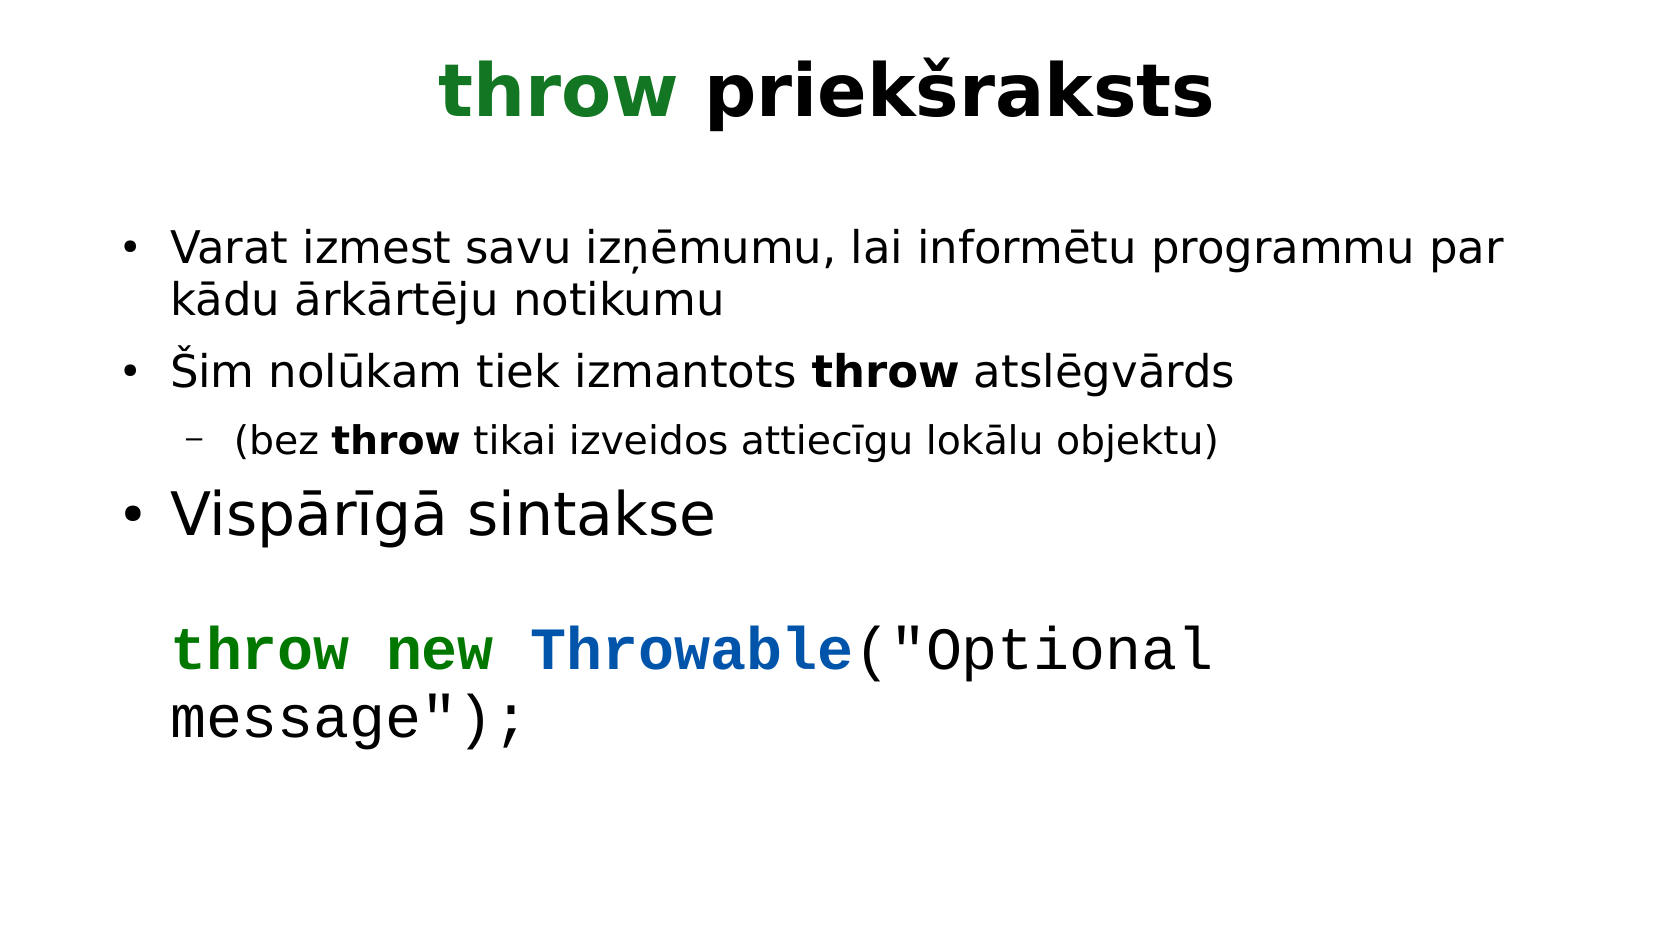

# throw priekšraksts
Varat izmest savu izņēmumu, lai informētu programmu par kādu ārkārtēju notikumu
Šim nolūkam tiek izmantots throw atslēgvārds
(bez throw tikai izveidos attiecīgu lokālu objektu)
Vispārīgā sintakse
throw new Throwable("Optional message");